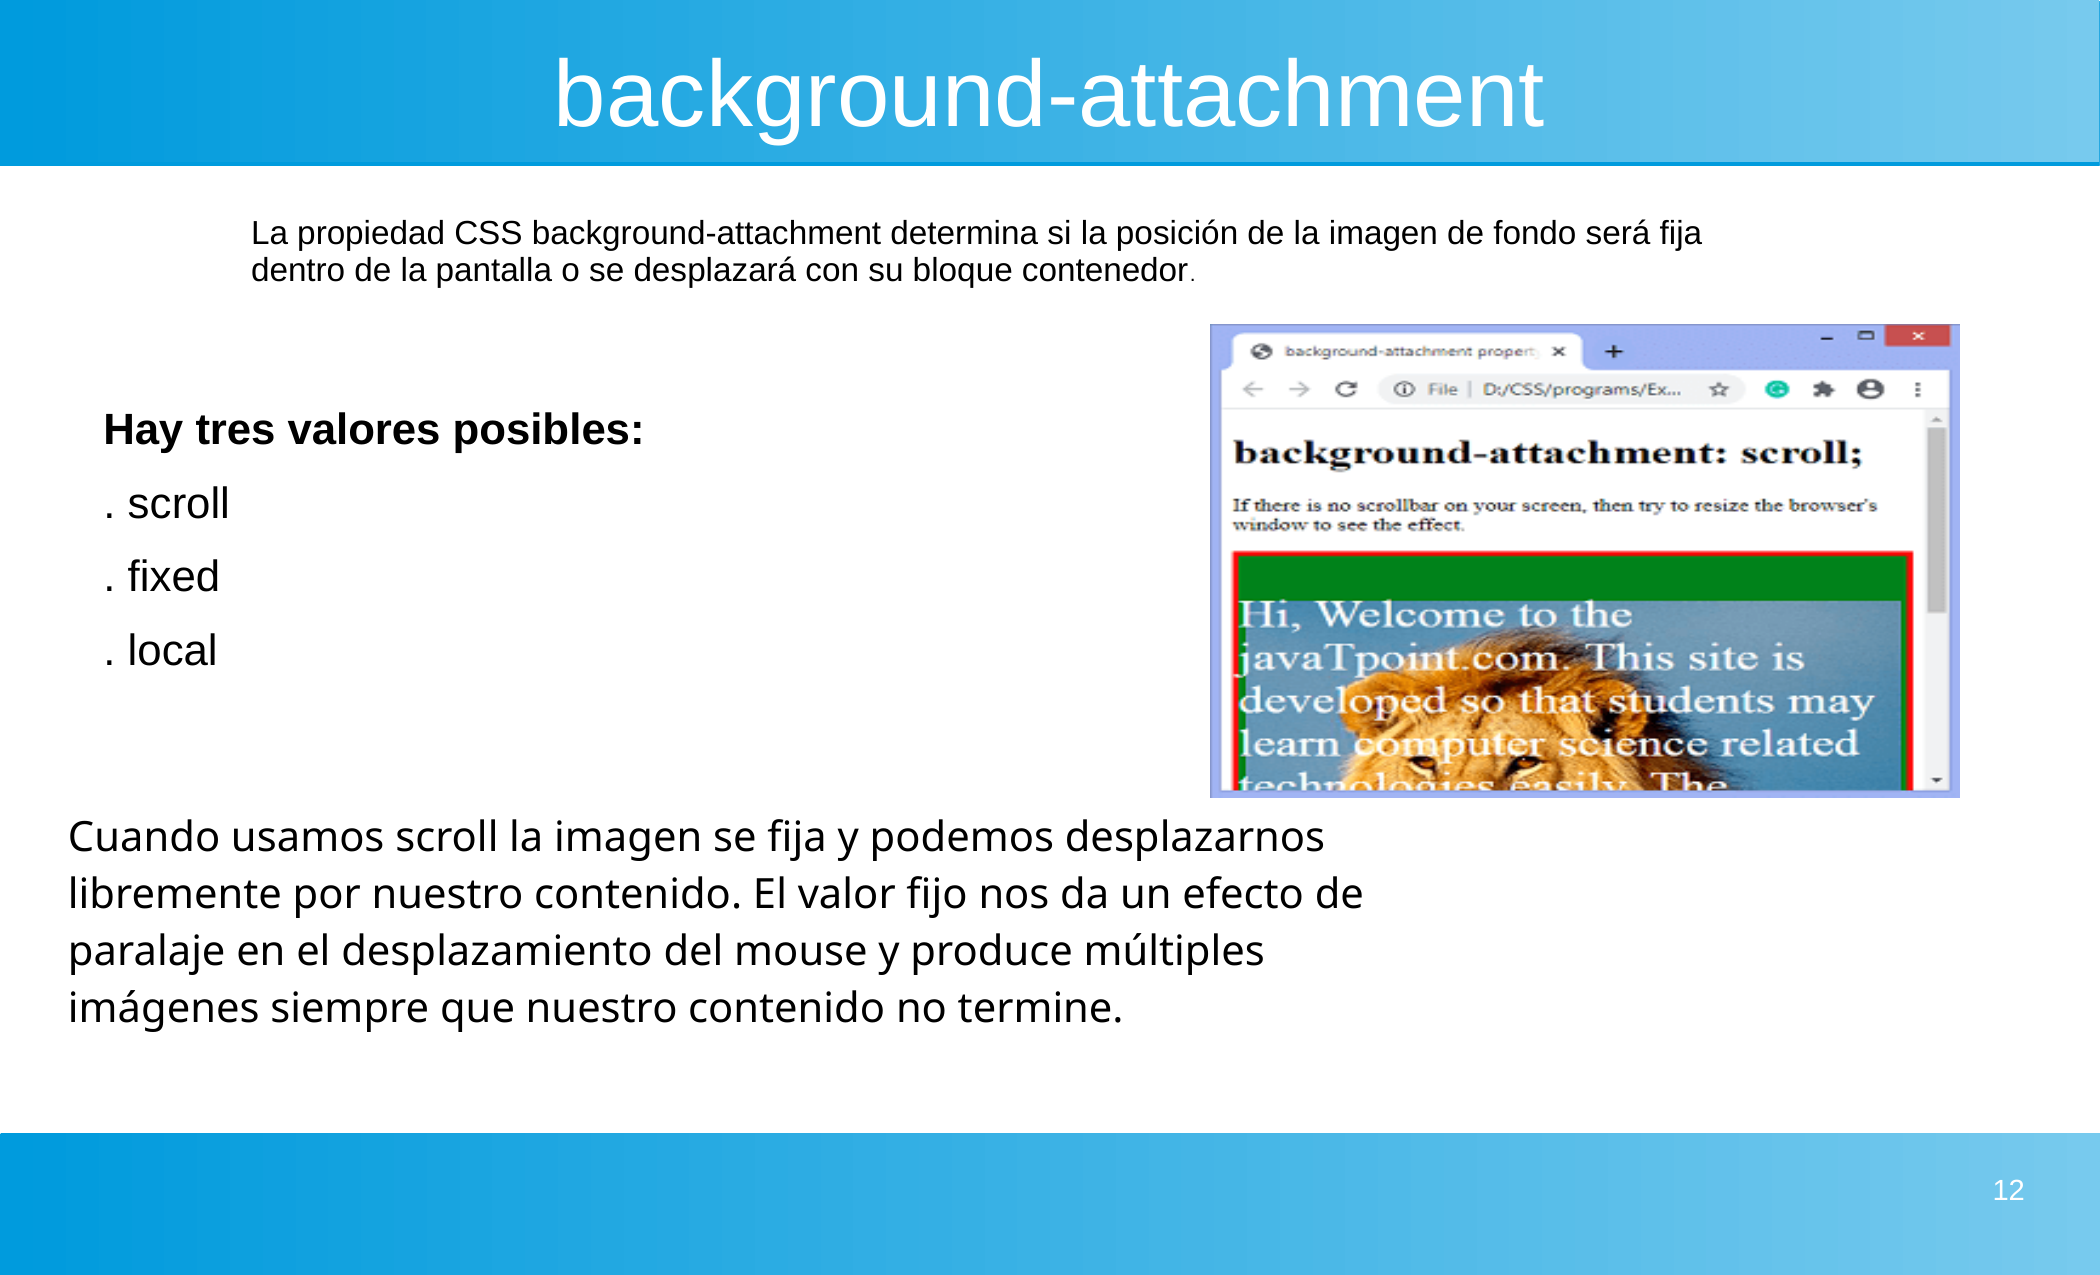

# background-attachment
La propiedad CSS background-attachment determina si la posición de la imagen de fondo será fija dentro de la pantalla o se desplazará con su bloque contenedor.
Hay tres valores posibles:
. scroll
. fixed
. local
Cuando usamos scroll la imagen se fija y podemos desplazarnos libremente por nuestro contenido. El valor fijo nos da un efecto de paralaje en el desplazamiento del mouse y produce múltiples imágenes siempre que nuestro contenido no termine.
12